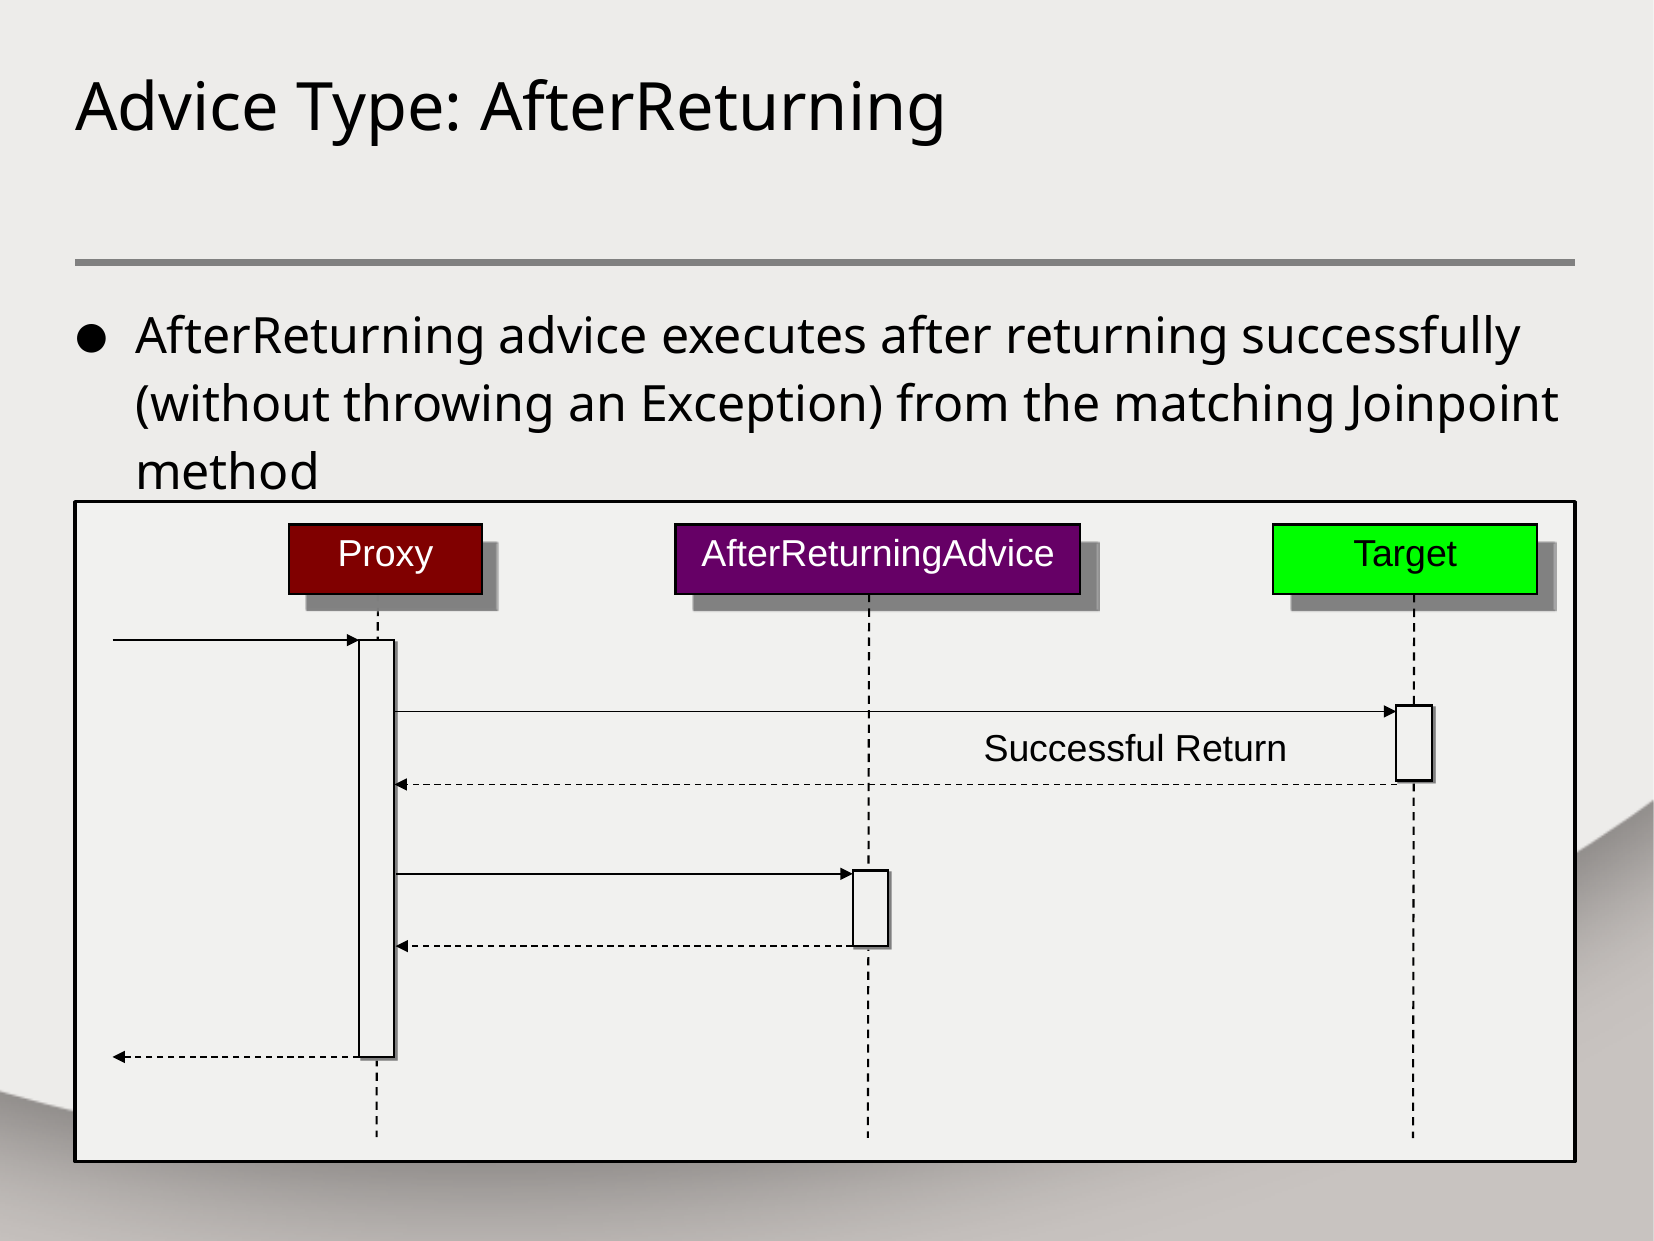

# Advice Type: AfterReturning
AfterReturning advice executes after returning successfully (without throwing an Exception) from the matching Joinpoint method
Proxy
AfterReturningAdvice
Target
Successful Return